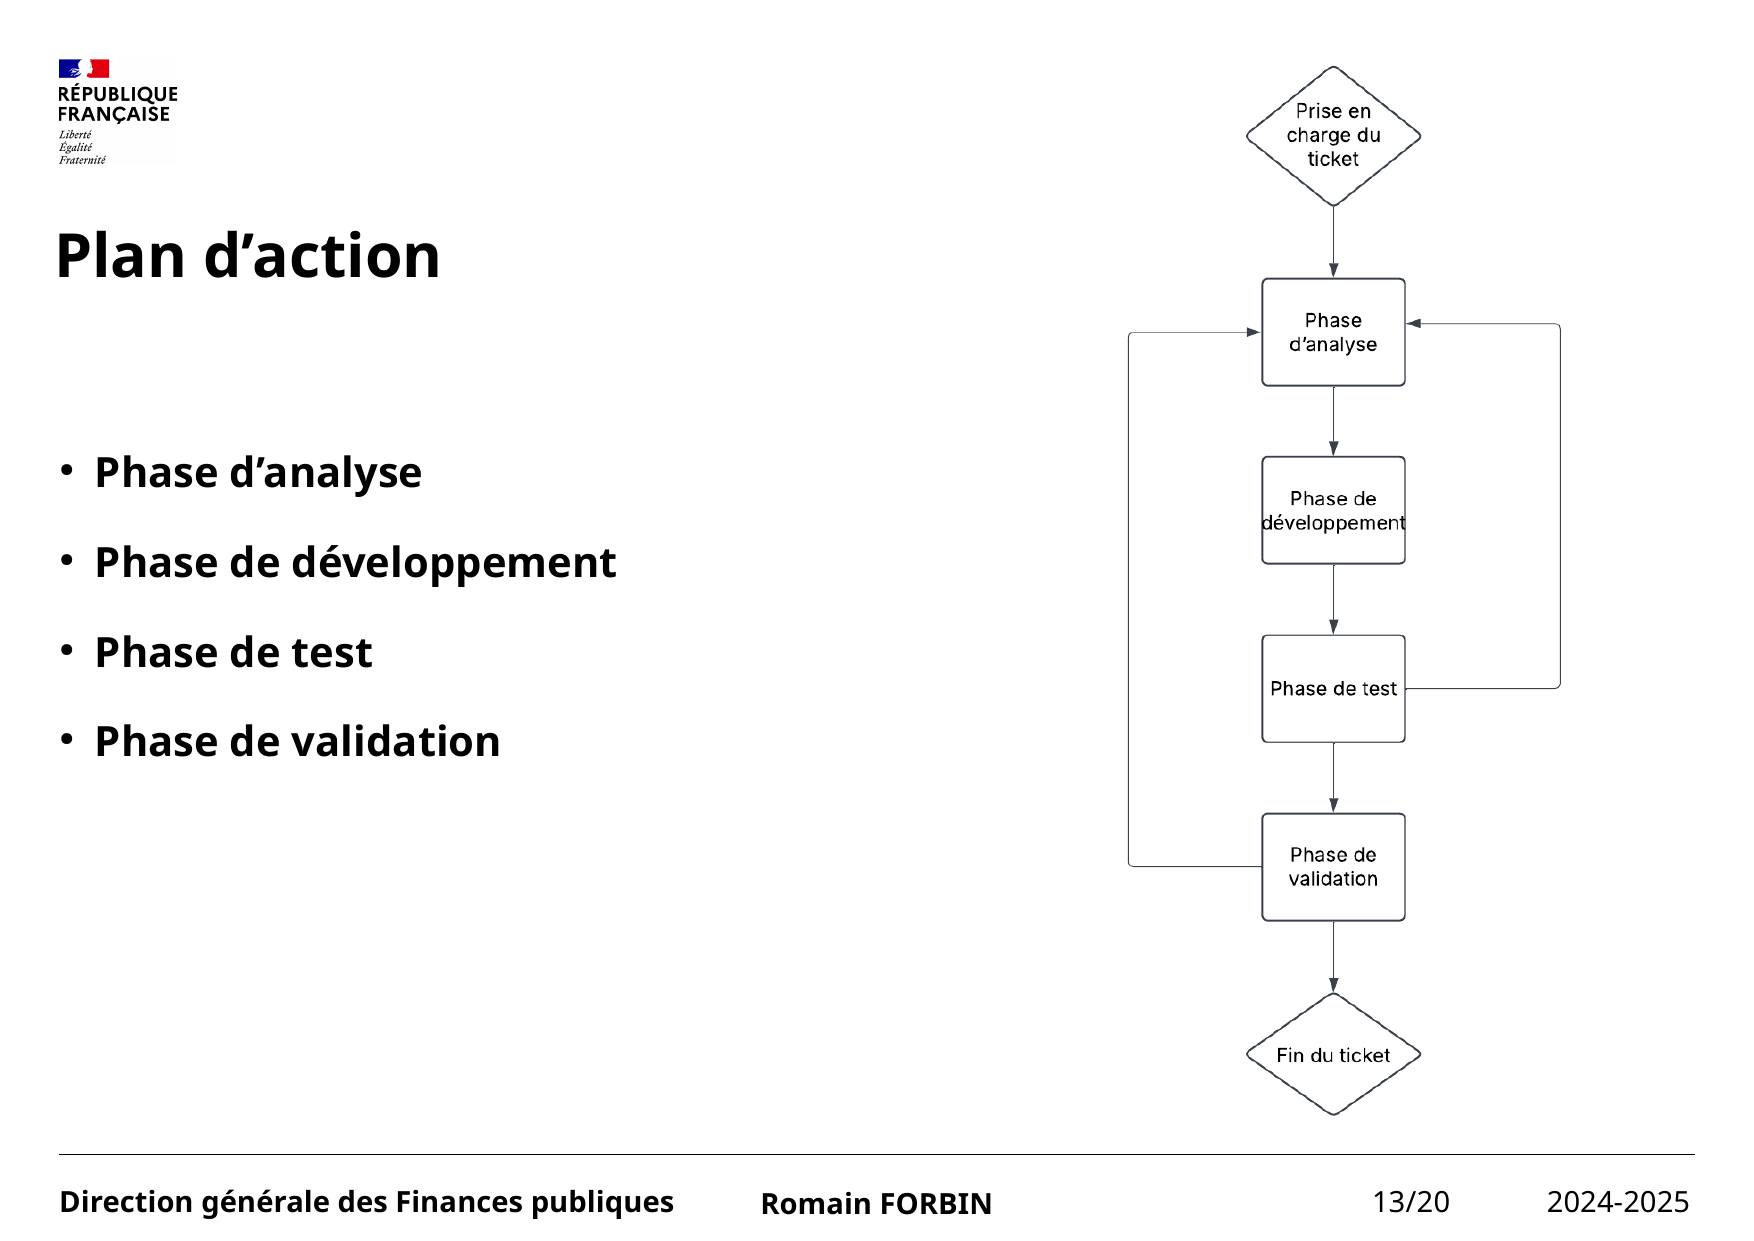

# Plan d’action
Phase d’analyse
Phase de développement
Phase de test
Phase de validation